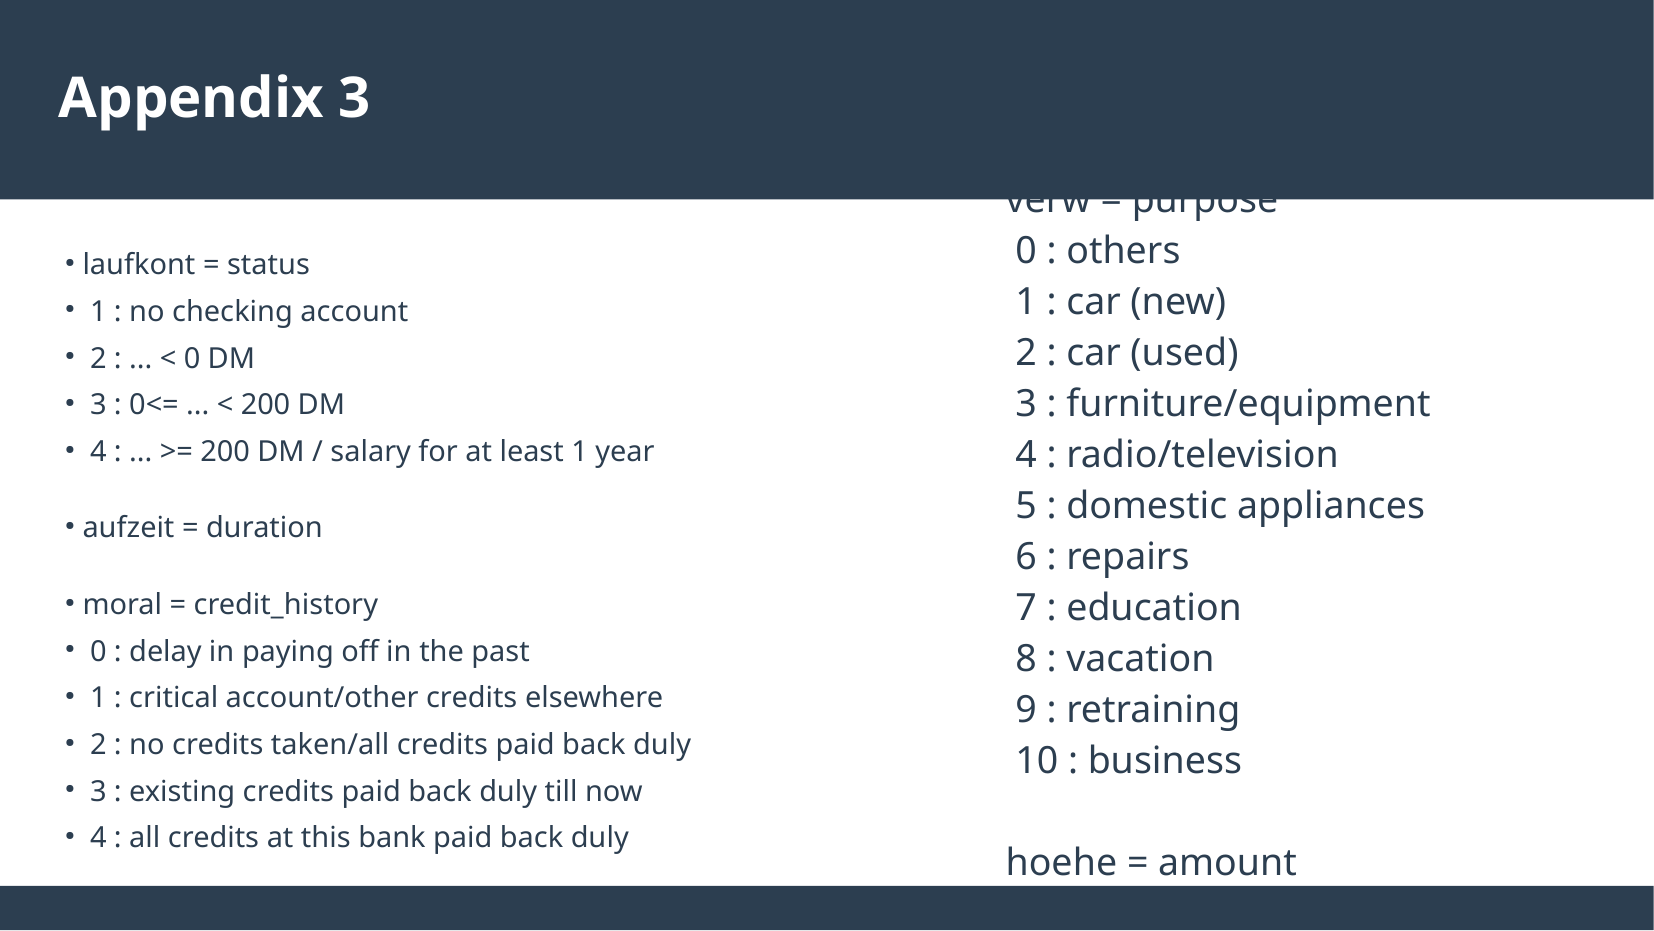

# Appendix 3
verw = purpose
 0 : others
 1 : car (new)
 2 : car (used)
 3 : furniture/equipment
 4 : radio/television
 5 : domestic appliances
 6 : repairs
 7 : education
 8 : vacation
 9 : retraining
 10 : business
hoehe = amount
laufkont = status
 1 : no checking account
 2 : ... < 0 DM
 3 : 0<= ... < 200 DM
 4 : ... >= 200 DM / salary for at least 1 year
aufzeit = duration
moral = credit_history
 0 : delay in paying off in the past
 1 : critical account/other credits elsewhere
 2 : no credits taken/all credits paid back duly
 3 : existing credits paid back duly till now
 4 : all credits at this bank paid back duly